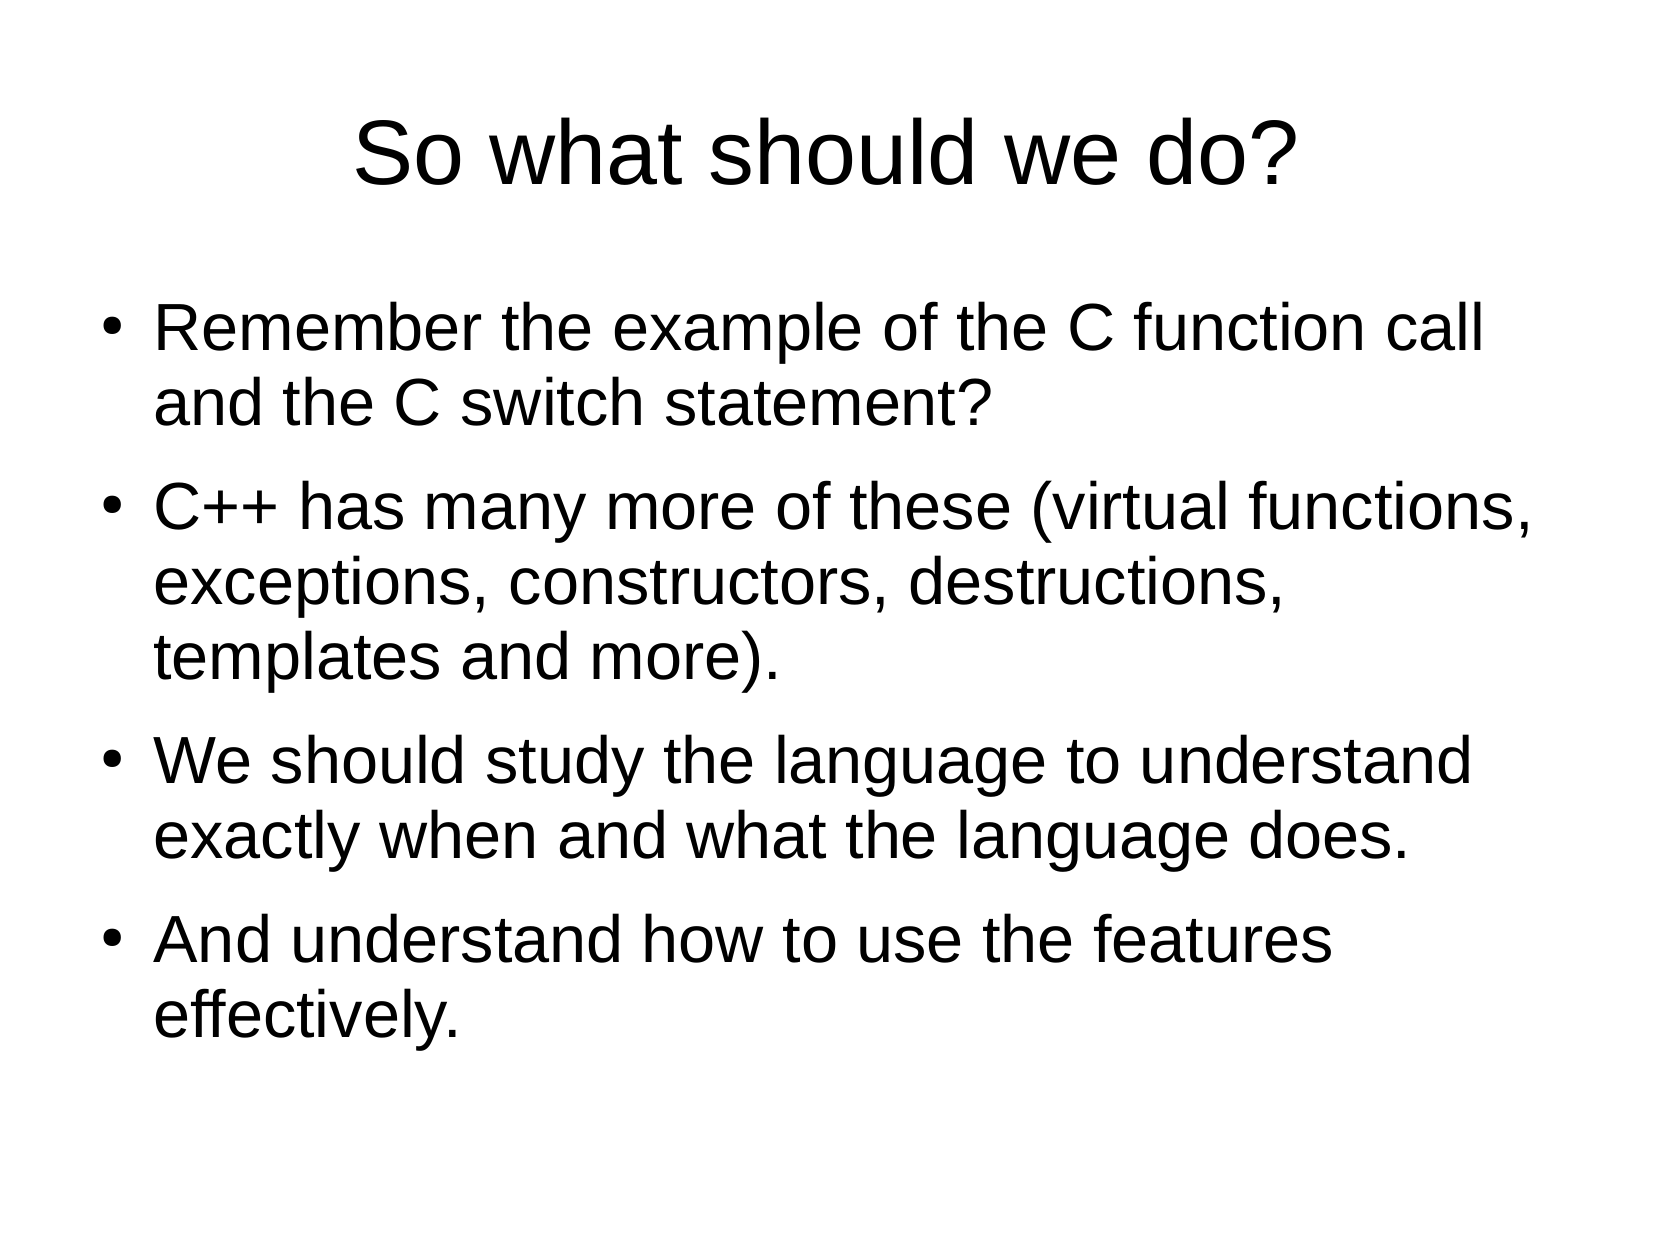

# So what should we do?
Remember the example of the C function call and the C switch statement?
C++ has many more of these (virtual functions, exceptions, constructors, destructions, templates and more).
We should study the language to understand exactly when and what the language does.
And understand how to use the features effectively.